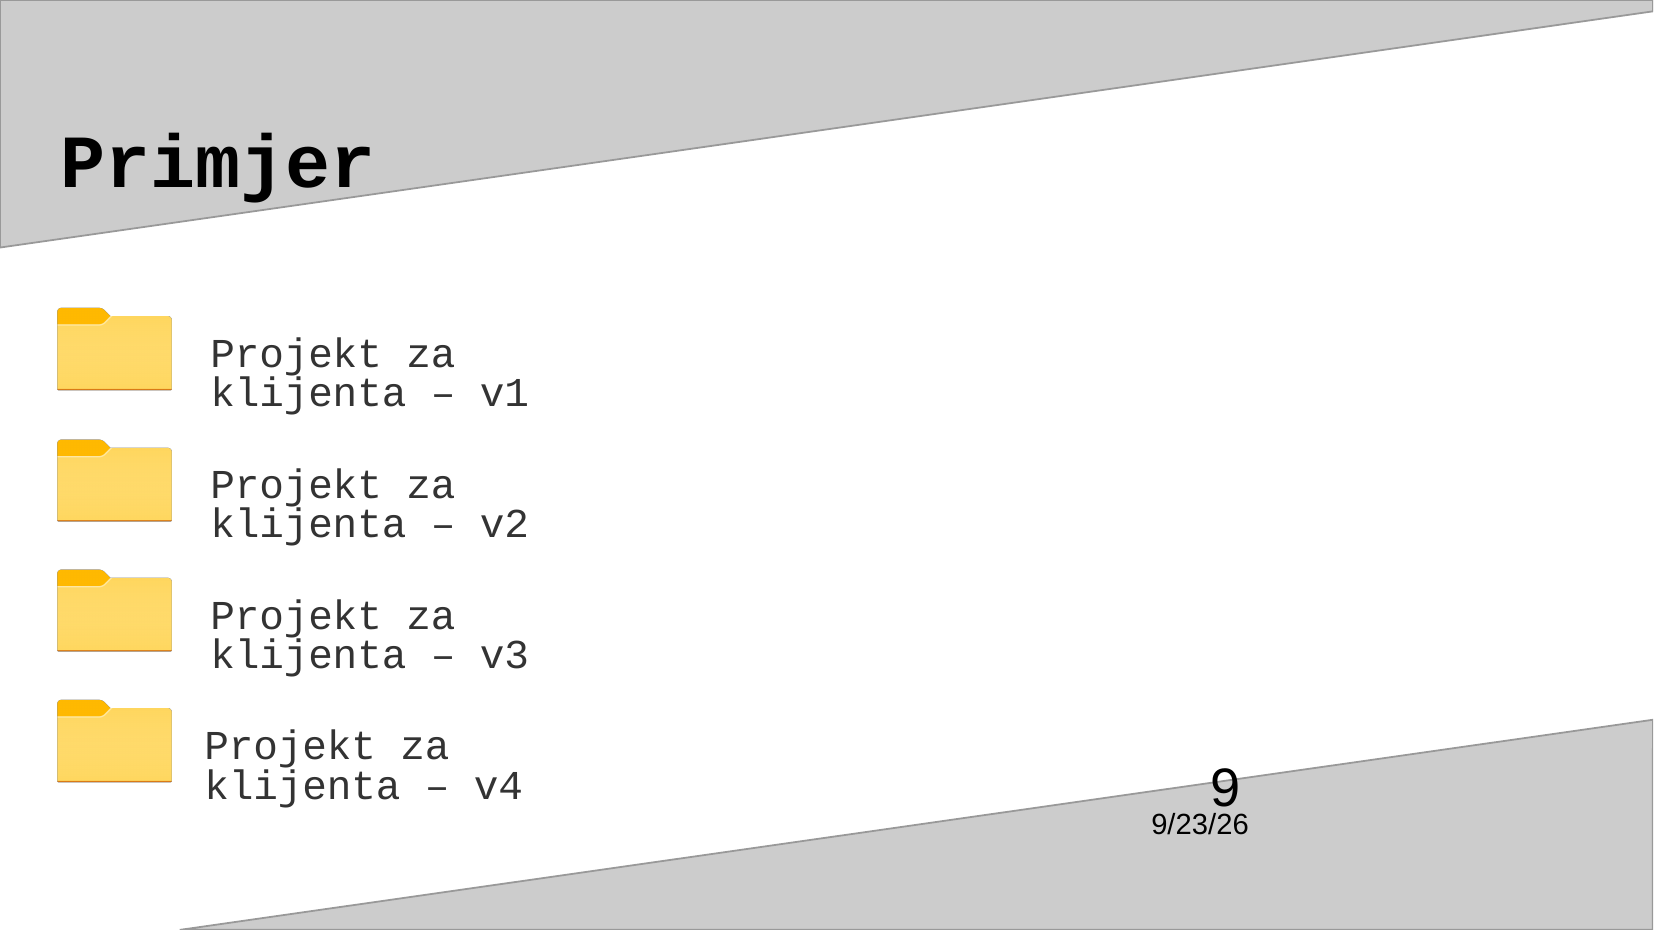

Primjer
# Projekt za klijenta – v1
Projekt za klijenta – v2
Projekt za klijenta – v3
Projekt za klijenta – v4
8